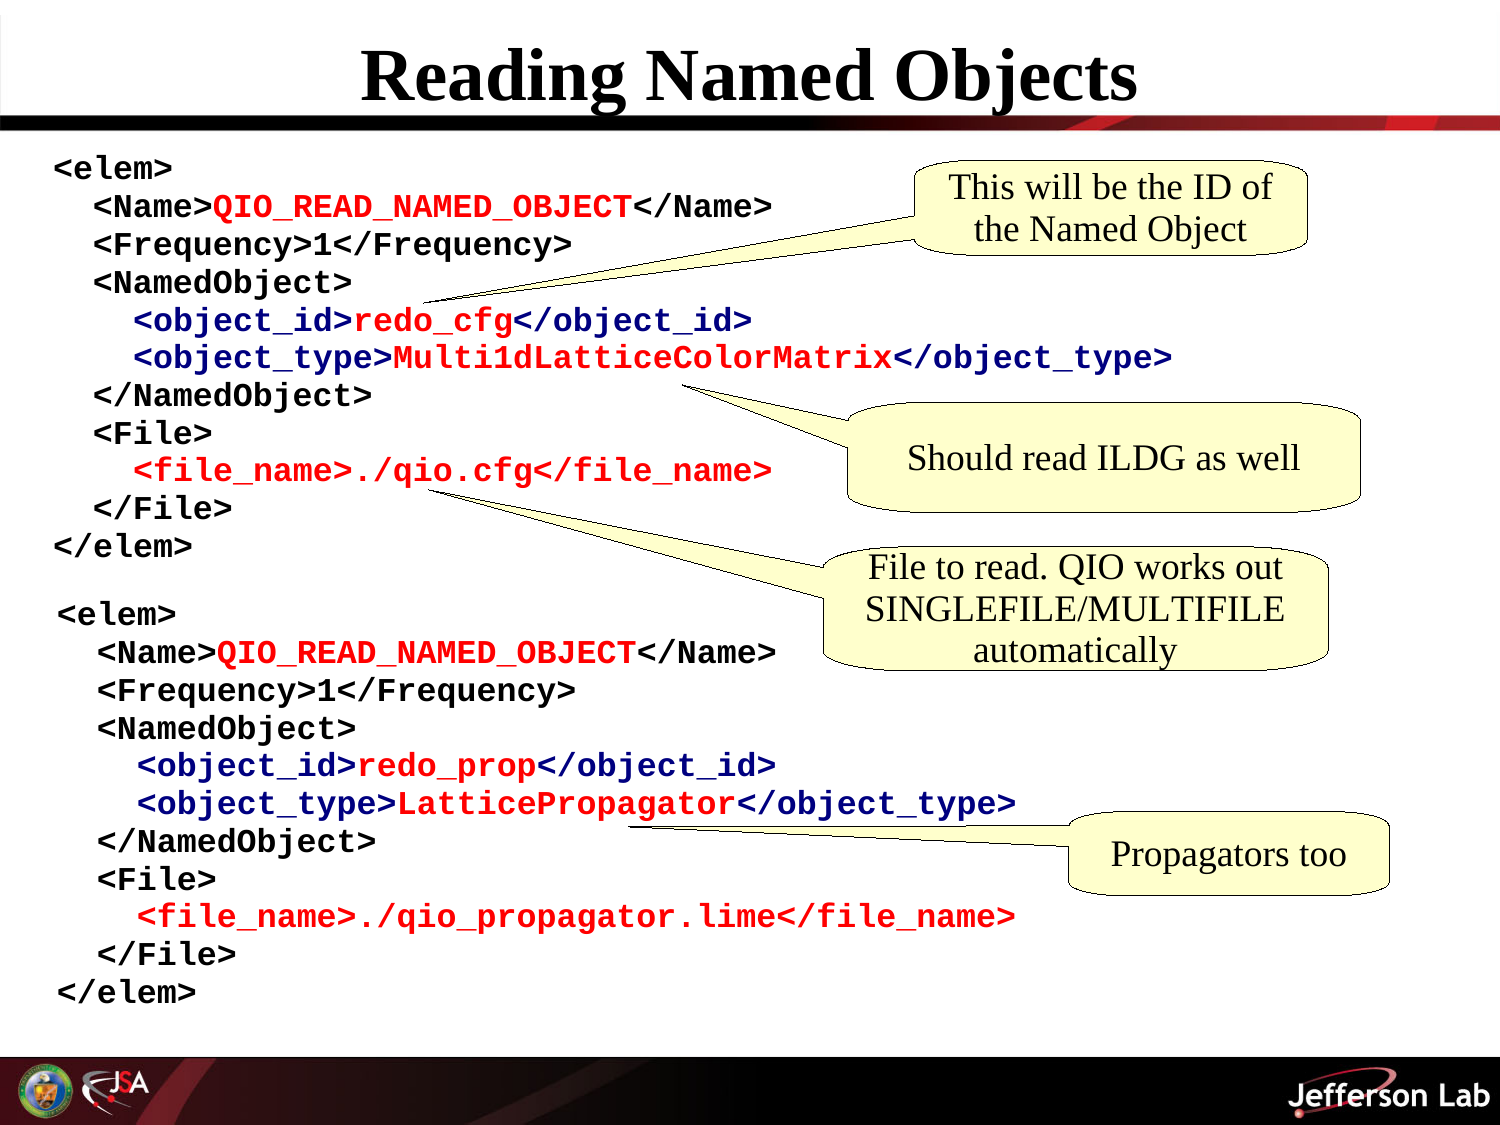

# Reading Named Objects
<elem>
 <Name>QIO_READ_NAMED_OBJECT</Name>
 <Frequency>1</Frequency>
 <NamedObject>
 <object_id>redo_cfg</object_id>
 <object_type>Multi1dLatticeColorMatrix</object_type>
 </NamedObject>
 <File>
 <file_name>./qio.cfg</file_name>
 </File>
</elem>
This will be the ID of the Named Object
Should read ILDG as well
File to read. QIO works out SINGLEFILE/MULTIFILE automatically
<elem>
 <Name>QIO_READ_NAMED_OBJECT</Name>
 <Frequency>1</Frequency>
 <NamedObject>
 <object_id>redo_prop</object_id>
 <object_type>LatticePropagator</object_type>
 </NamedObject>
 <File>
 <file_name>./qio_propagator.lime</file_name>
 </File>
</elem>
Propagators too